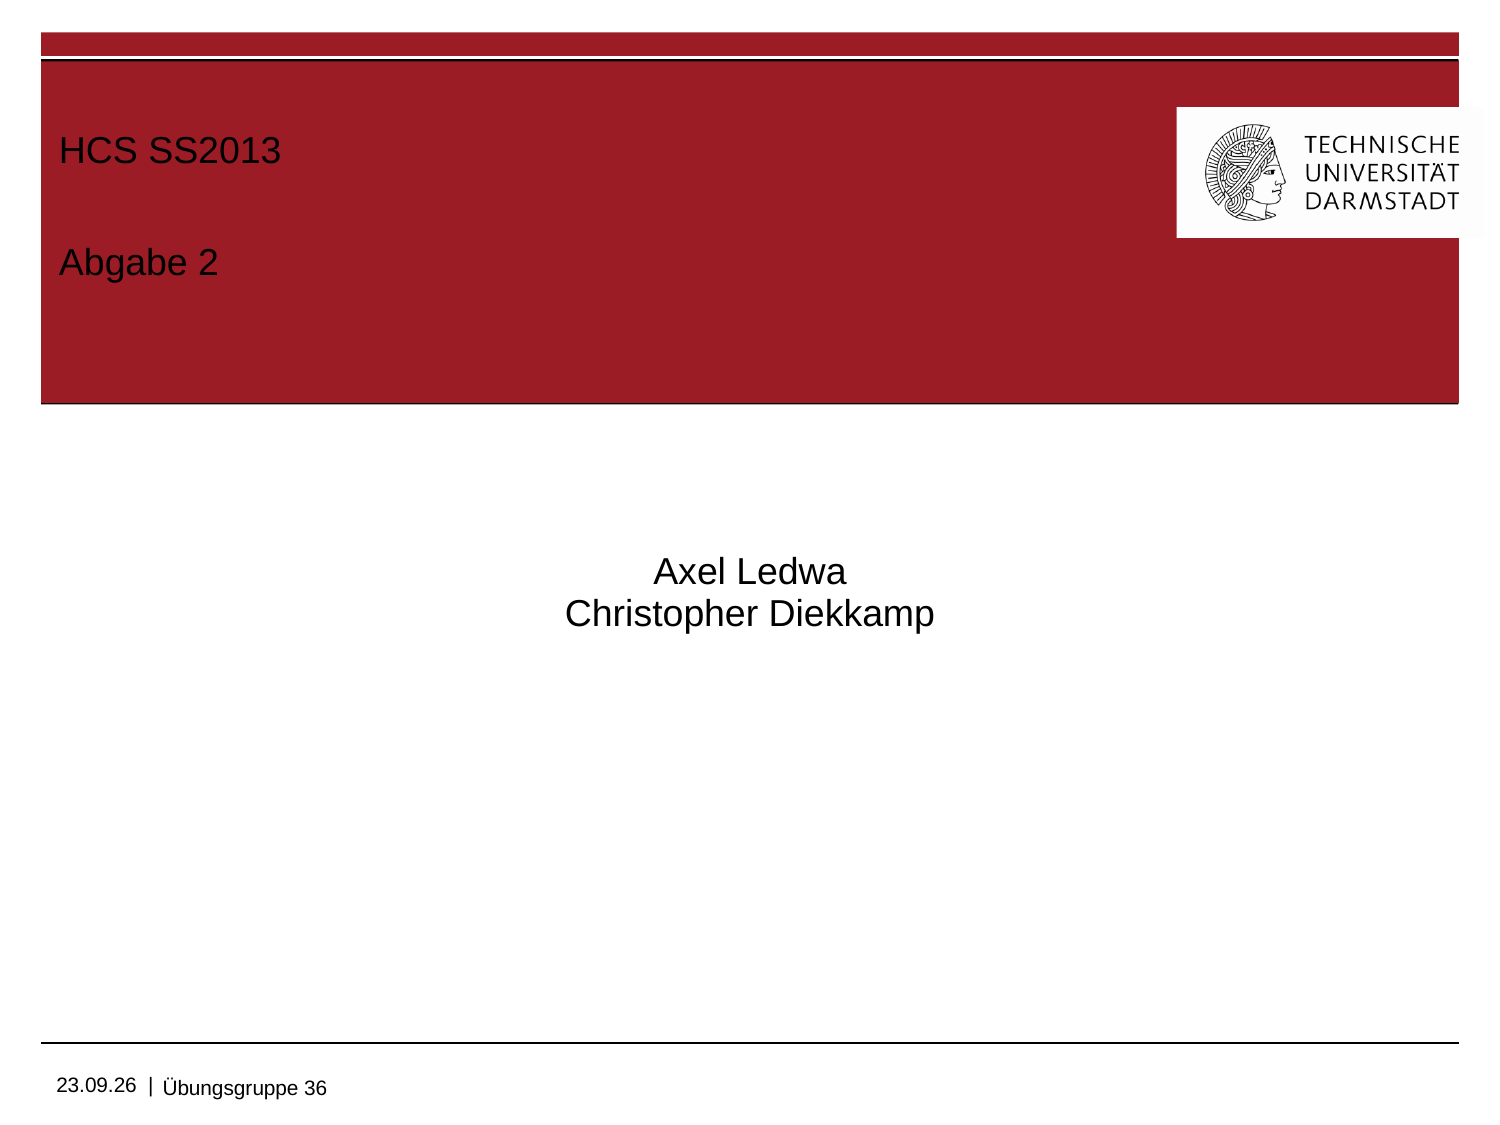

HCS SS2013
# Abgabe 2
Axel Ledwa
Christopher Diekkamp
Übungsgruppe 36